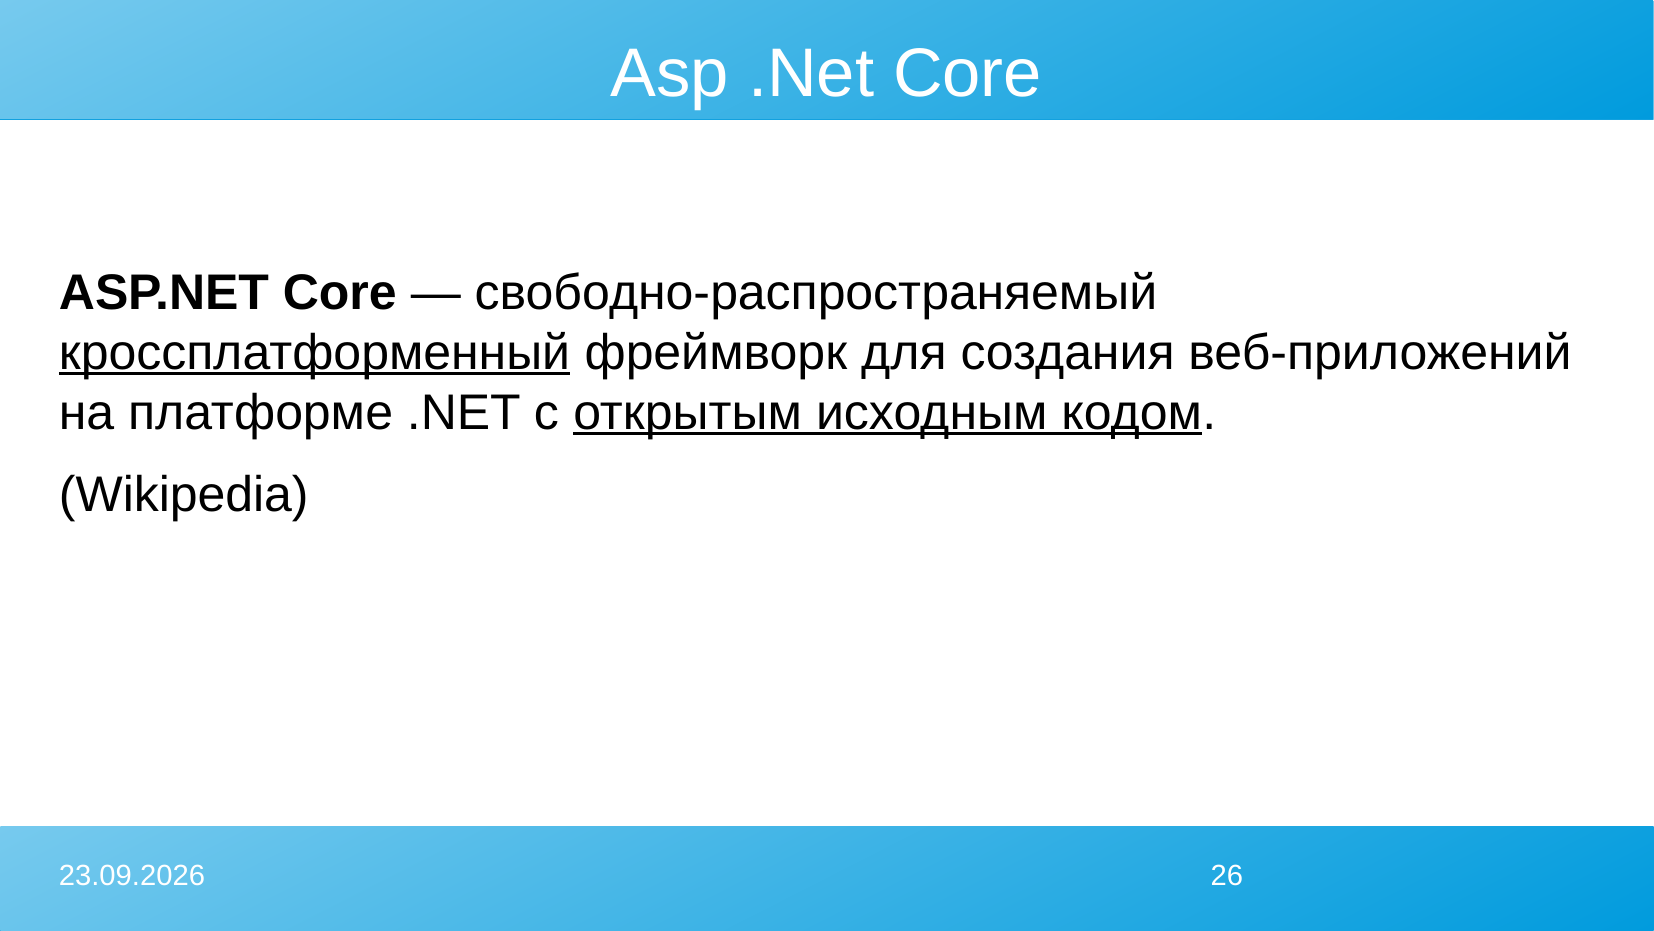

# Asp .Net Core
ASP.NET Core — свободно-распространяемый кроссплатформенный фреймворк для создания веб-приложений на платформе .NET с открытым исходным кодом.
(Wikipedia)